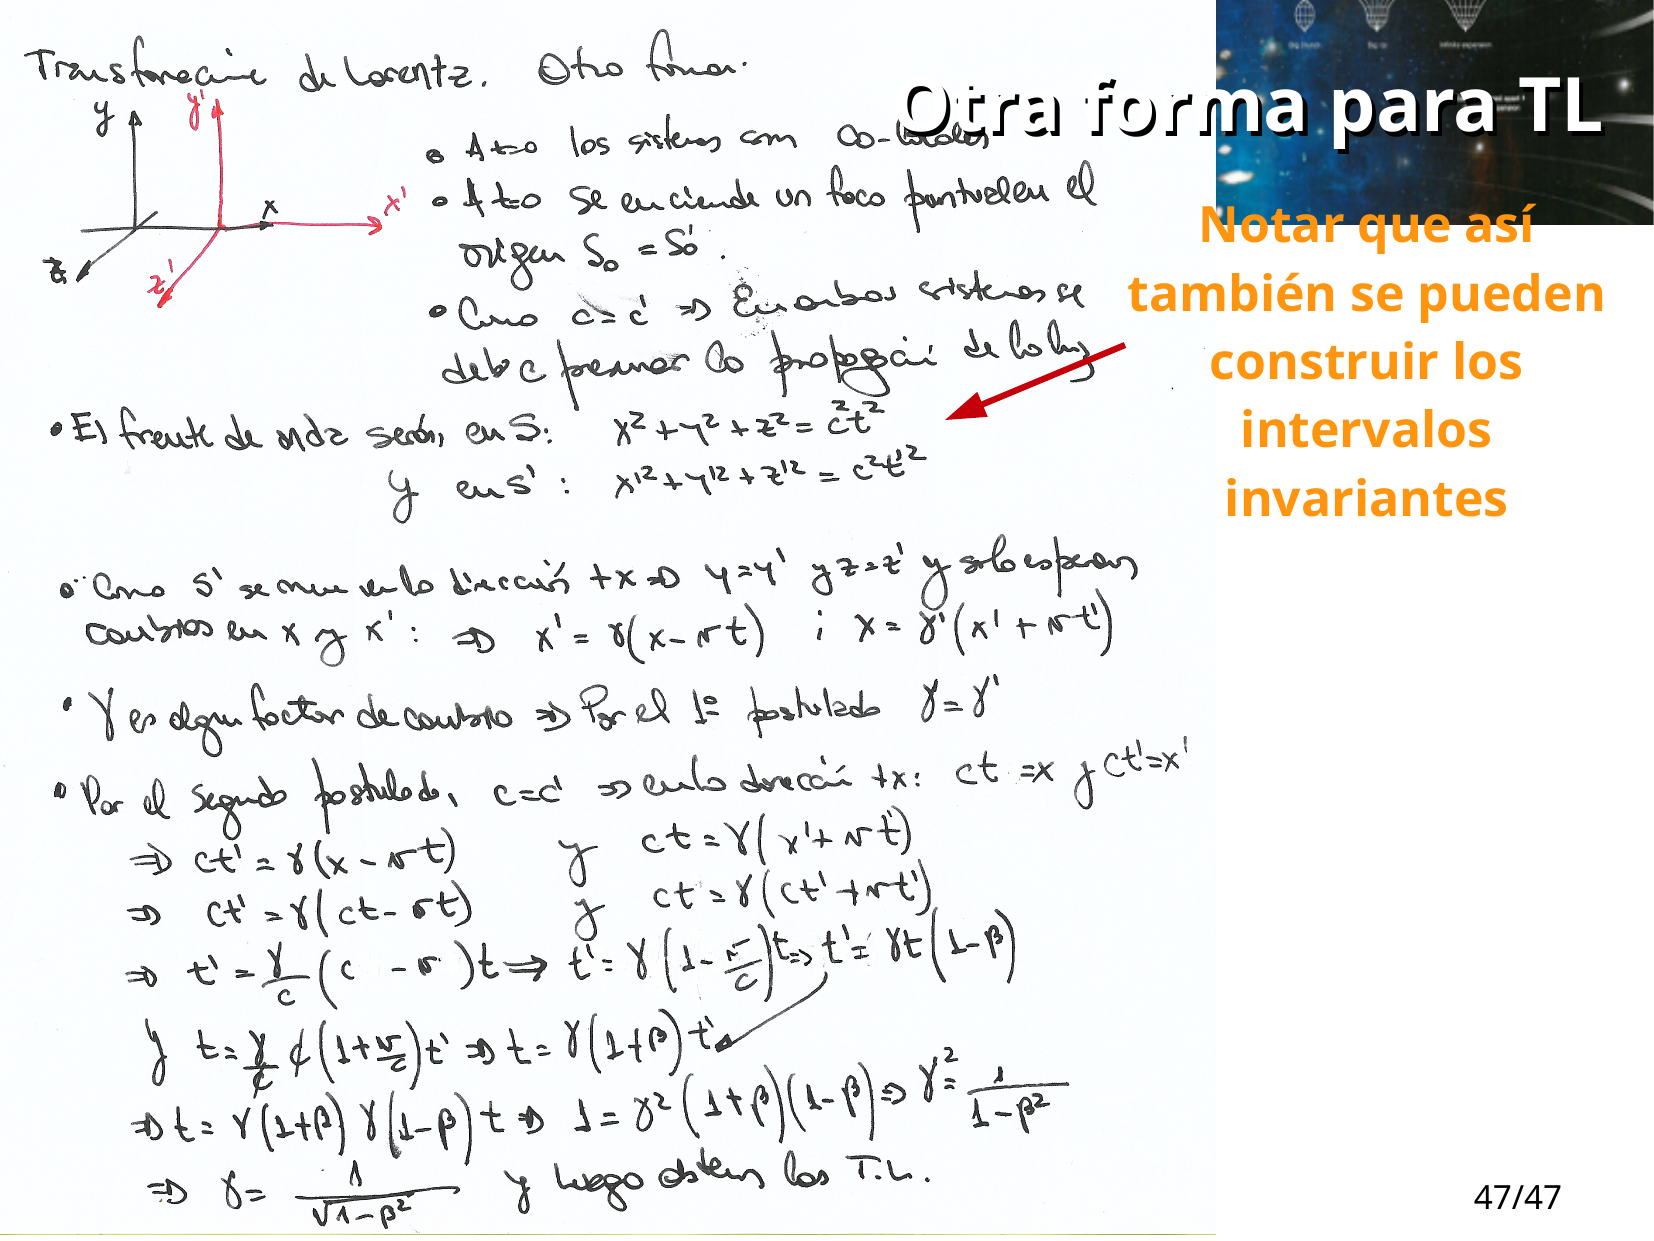

# Otra forma para TL
Notar que así también se pueden construir los intervalos invariantes
H. Asorey - Física IV B
47